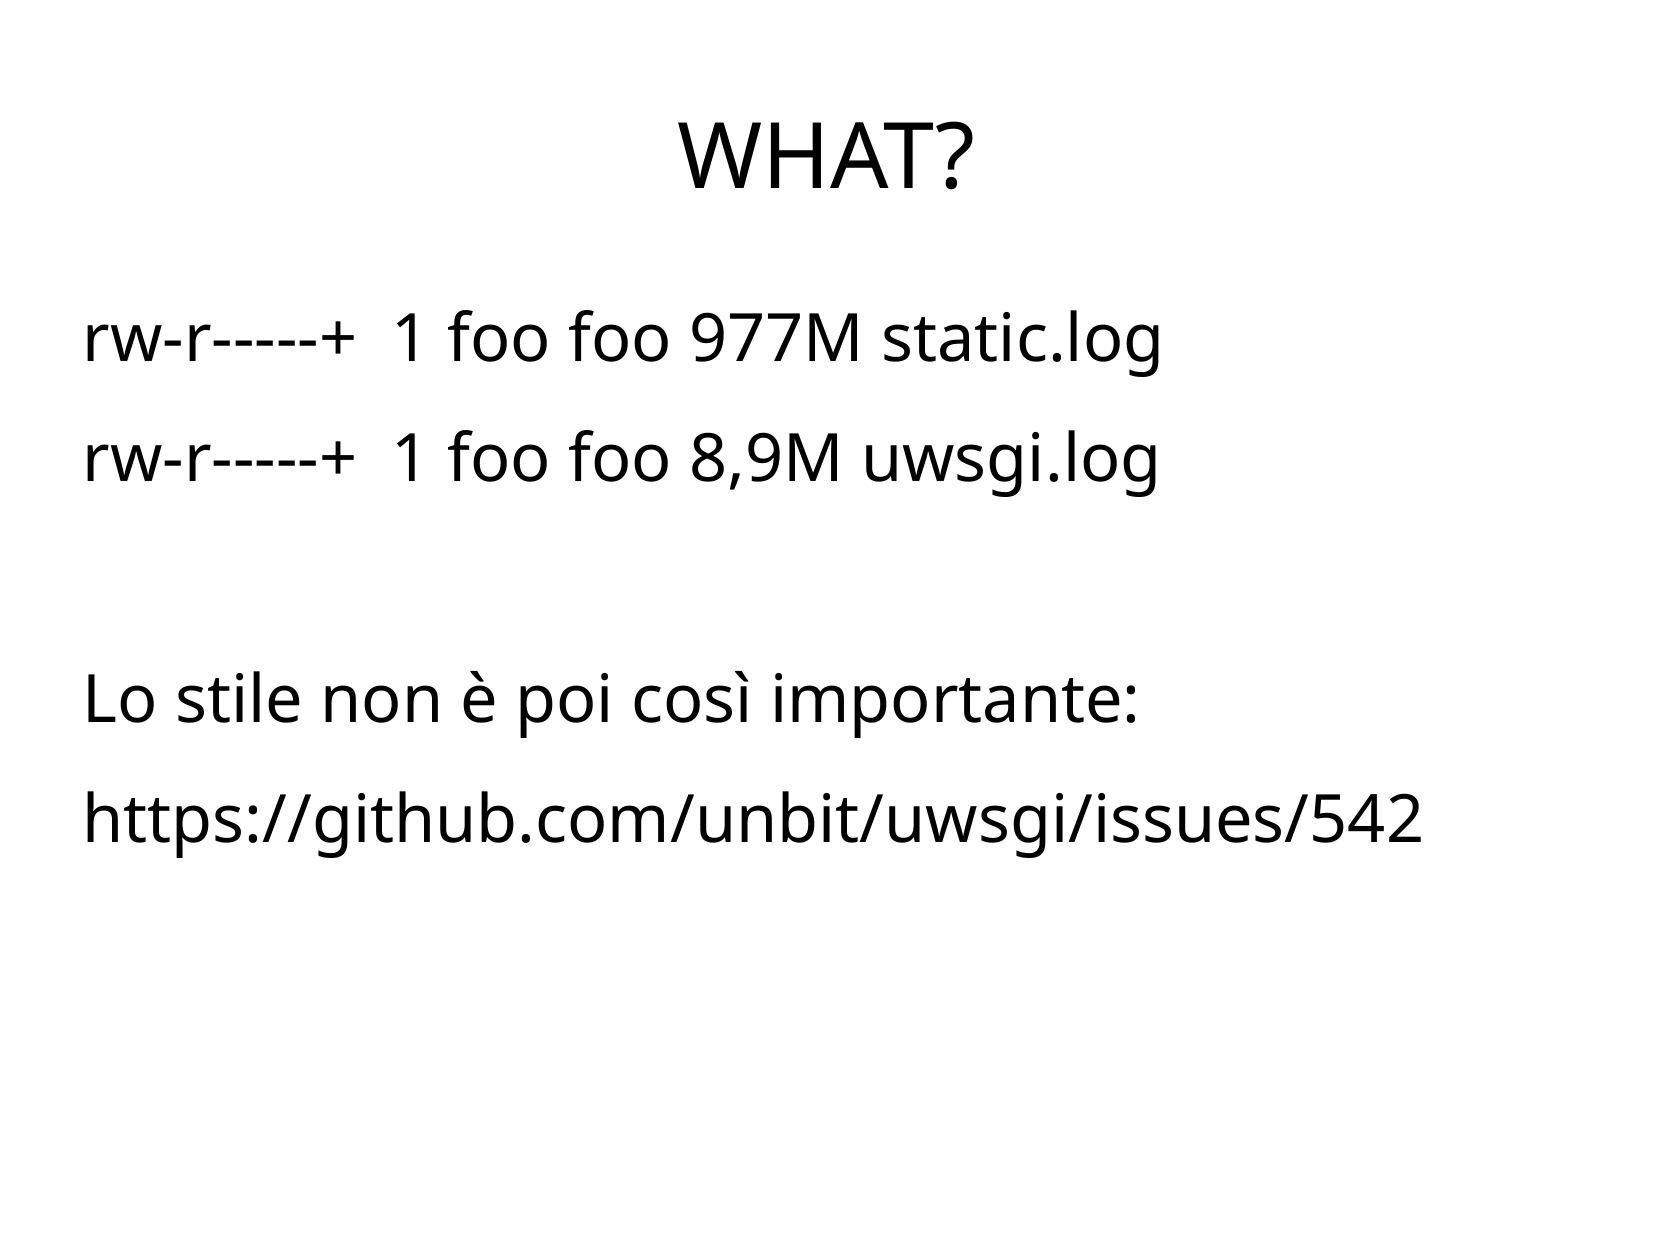

# WHAT?
rw-r-----+ 1 foo foo 977M static.log
rw-r-----+ 1 foo foo 8,9M uwsgi.log
Lo stile non è poi così importante:
https://github.com/unbit/uwsgi/issues/542